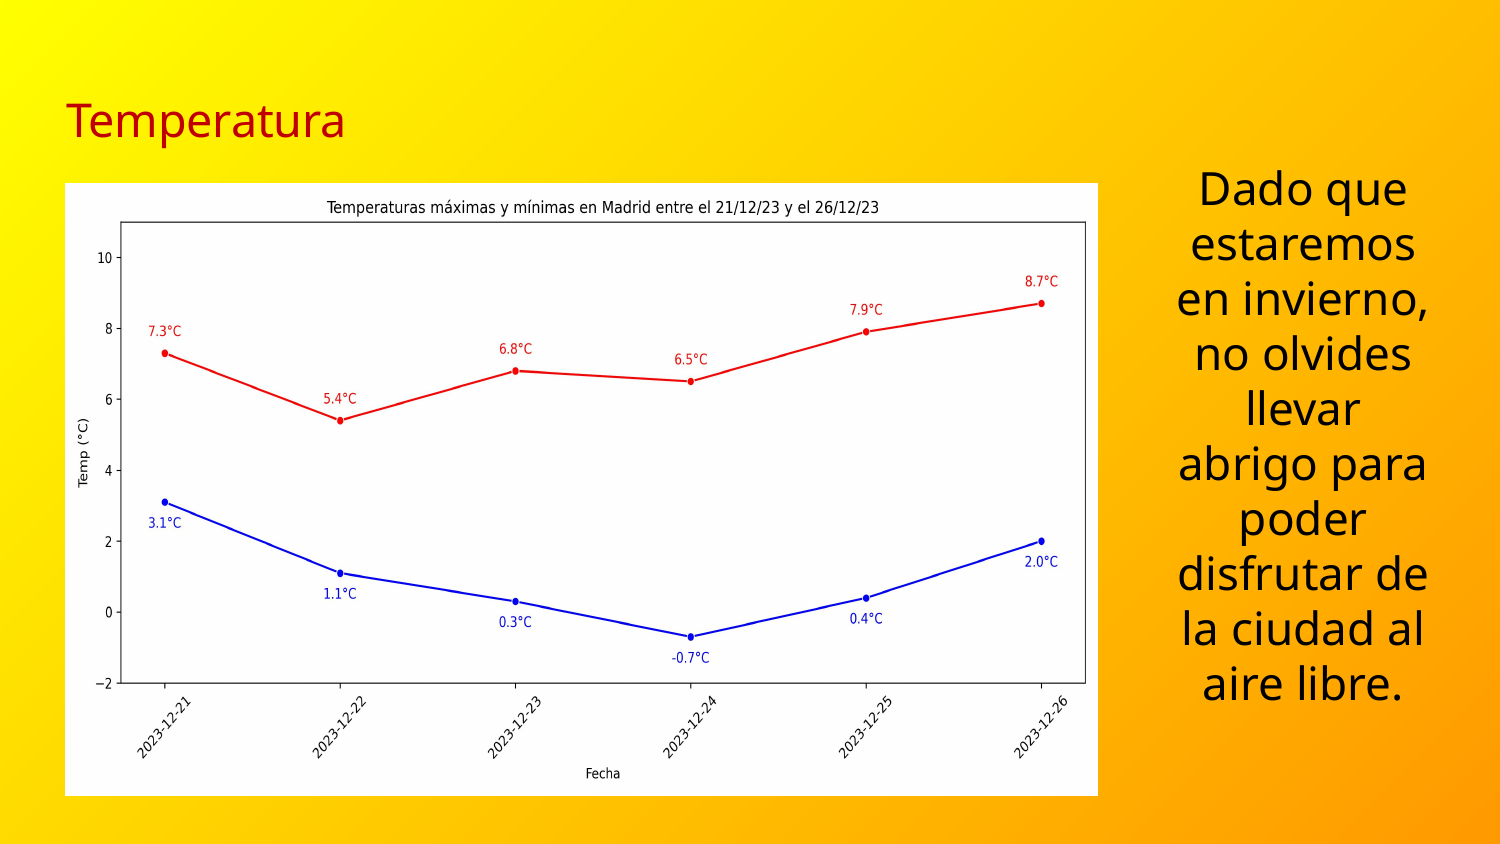

# Temperatura
Dado que estaremos en invierno, no olvides llevar abrigo para poder disfrutar de la ciudad al aire libre.